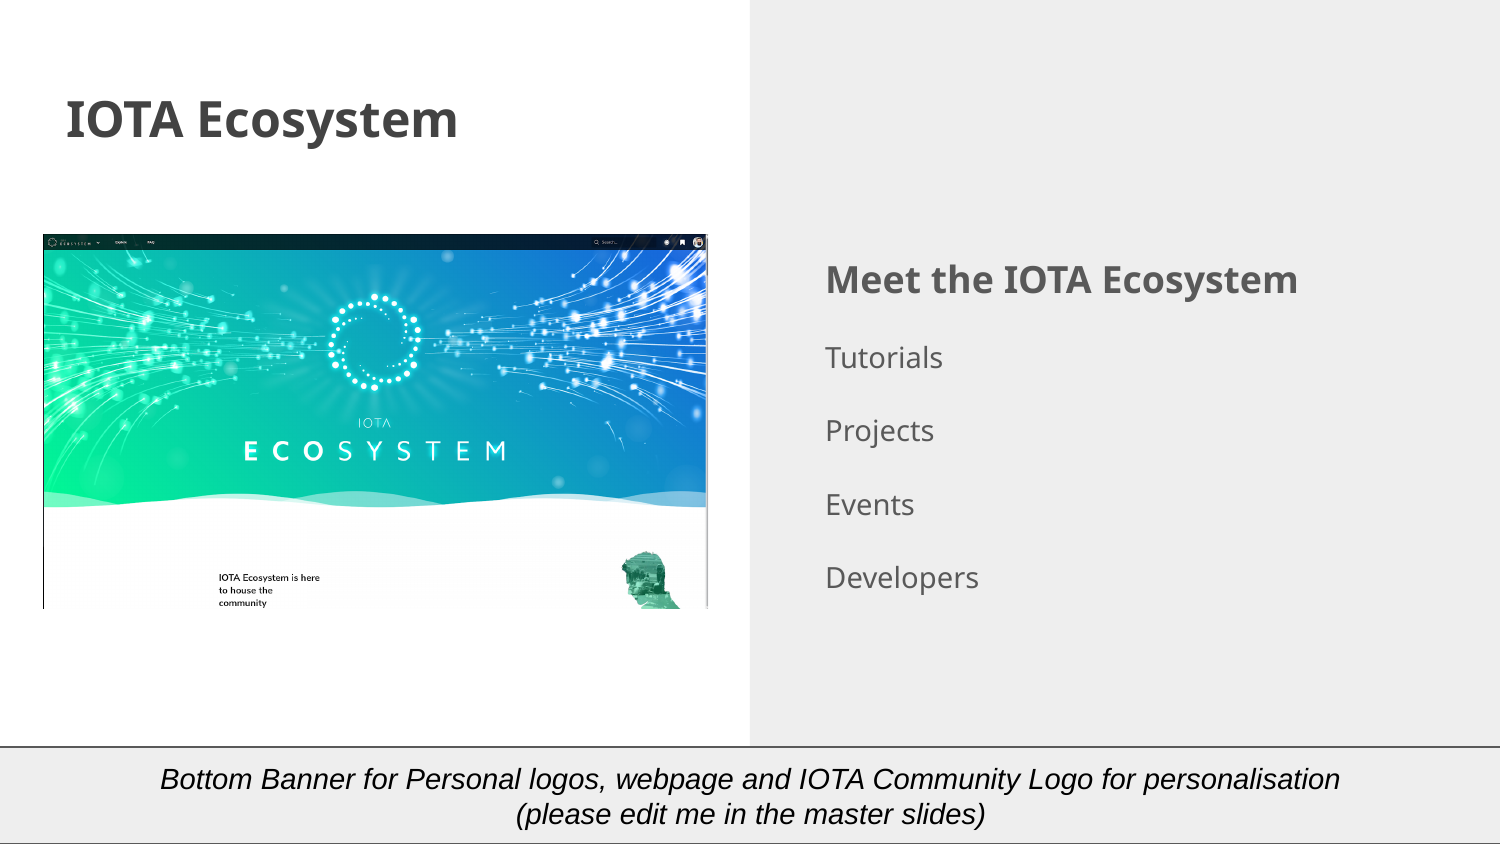

# IOTA Ecosystem
Meet the IOTA Ecosystem
Tutorials
Projects
Events
Developers